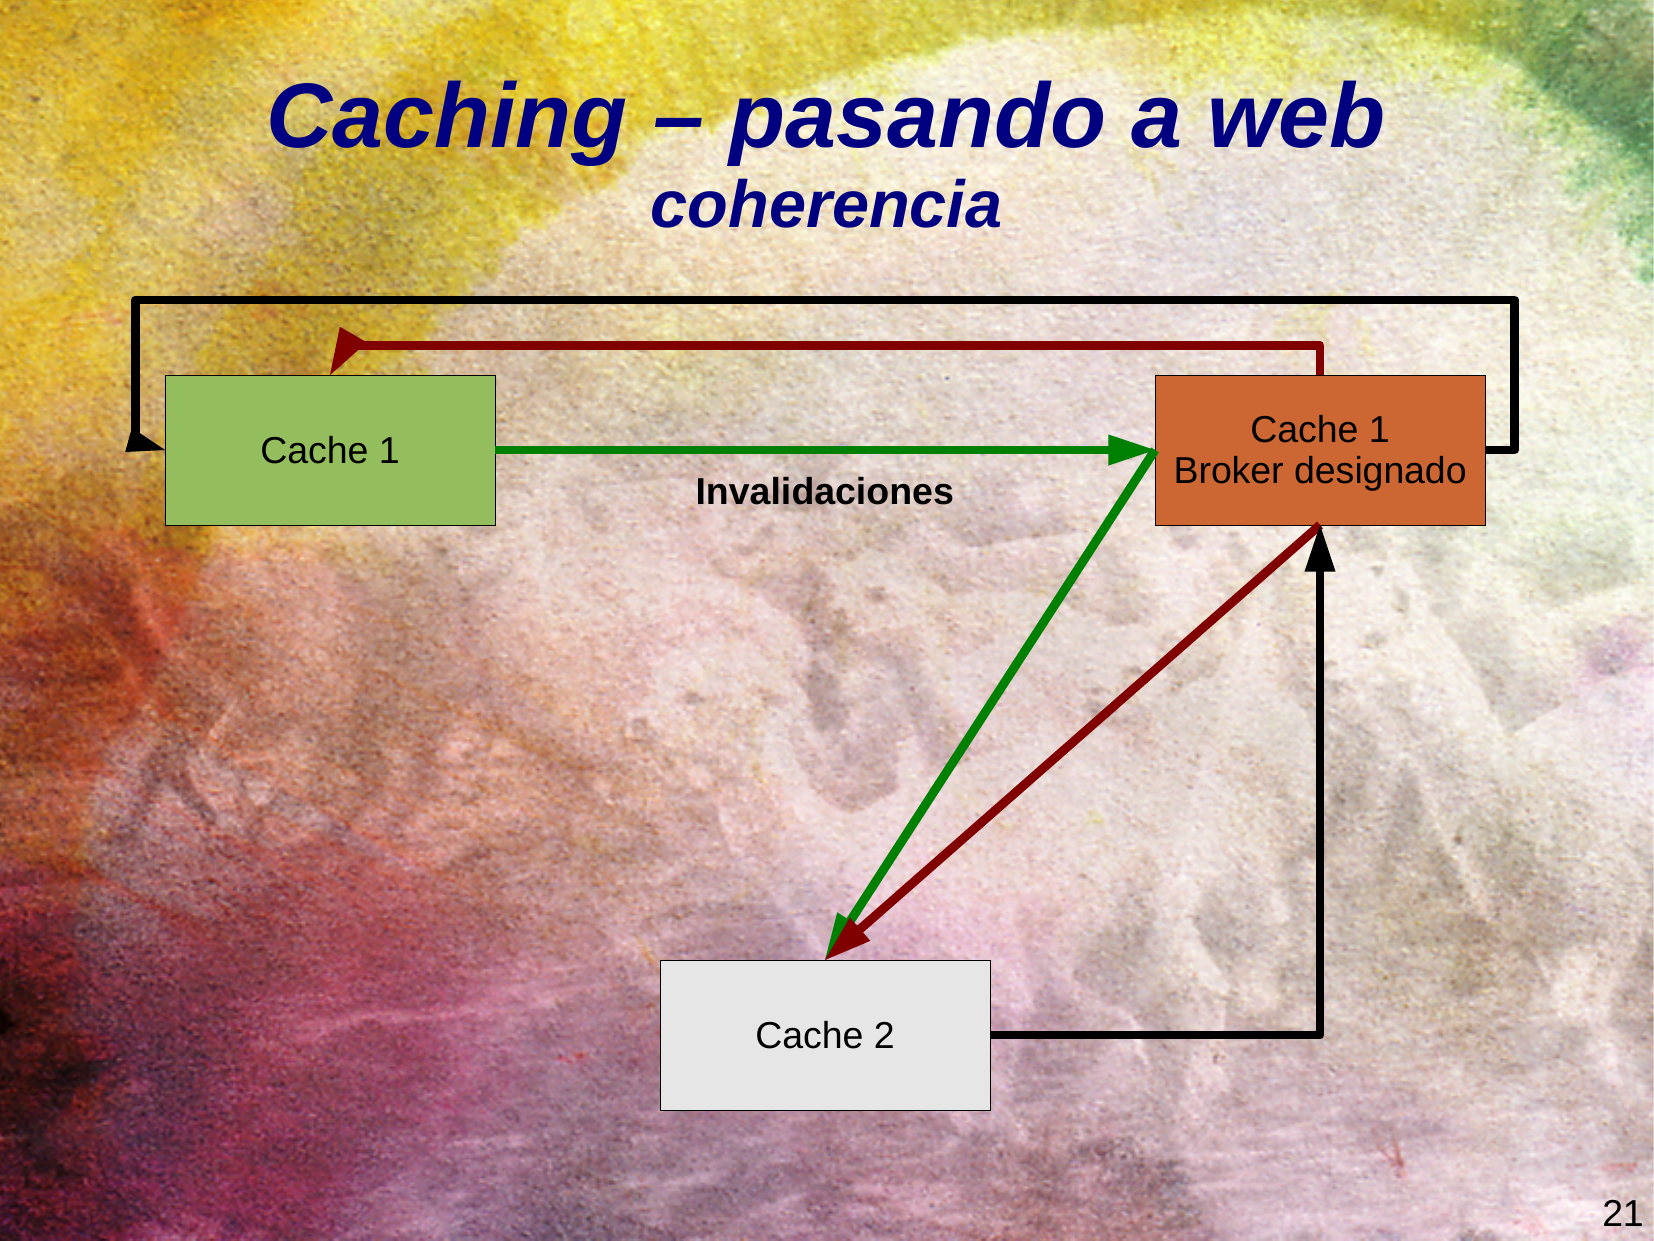

# Caching – pasando a web coherencia
Cache 1
Cache 1
Broker designado
Cache 2
21